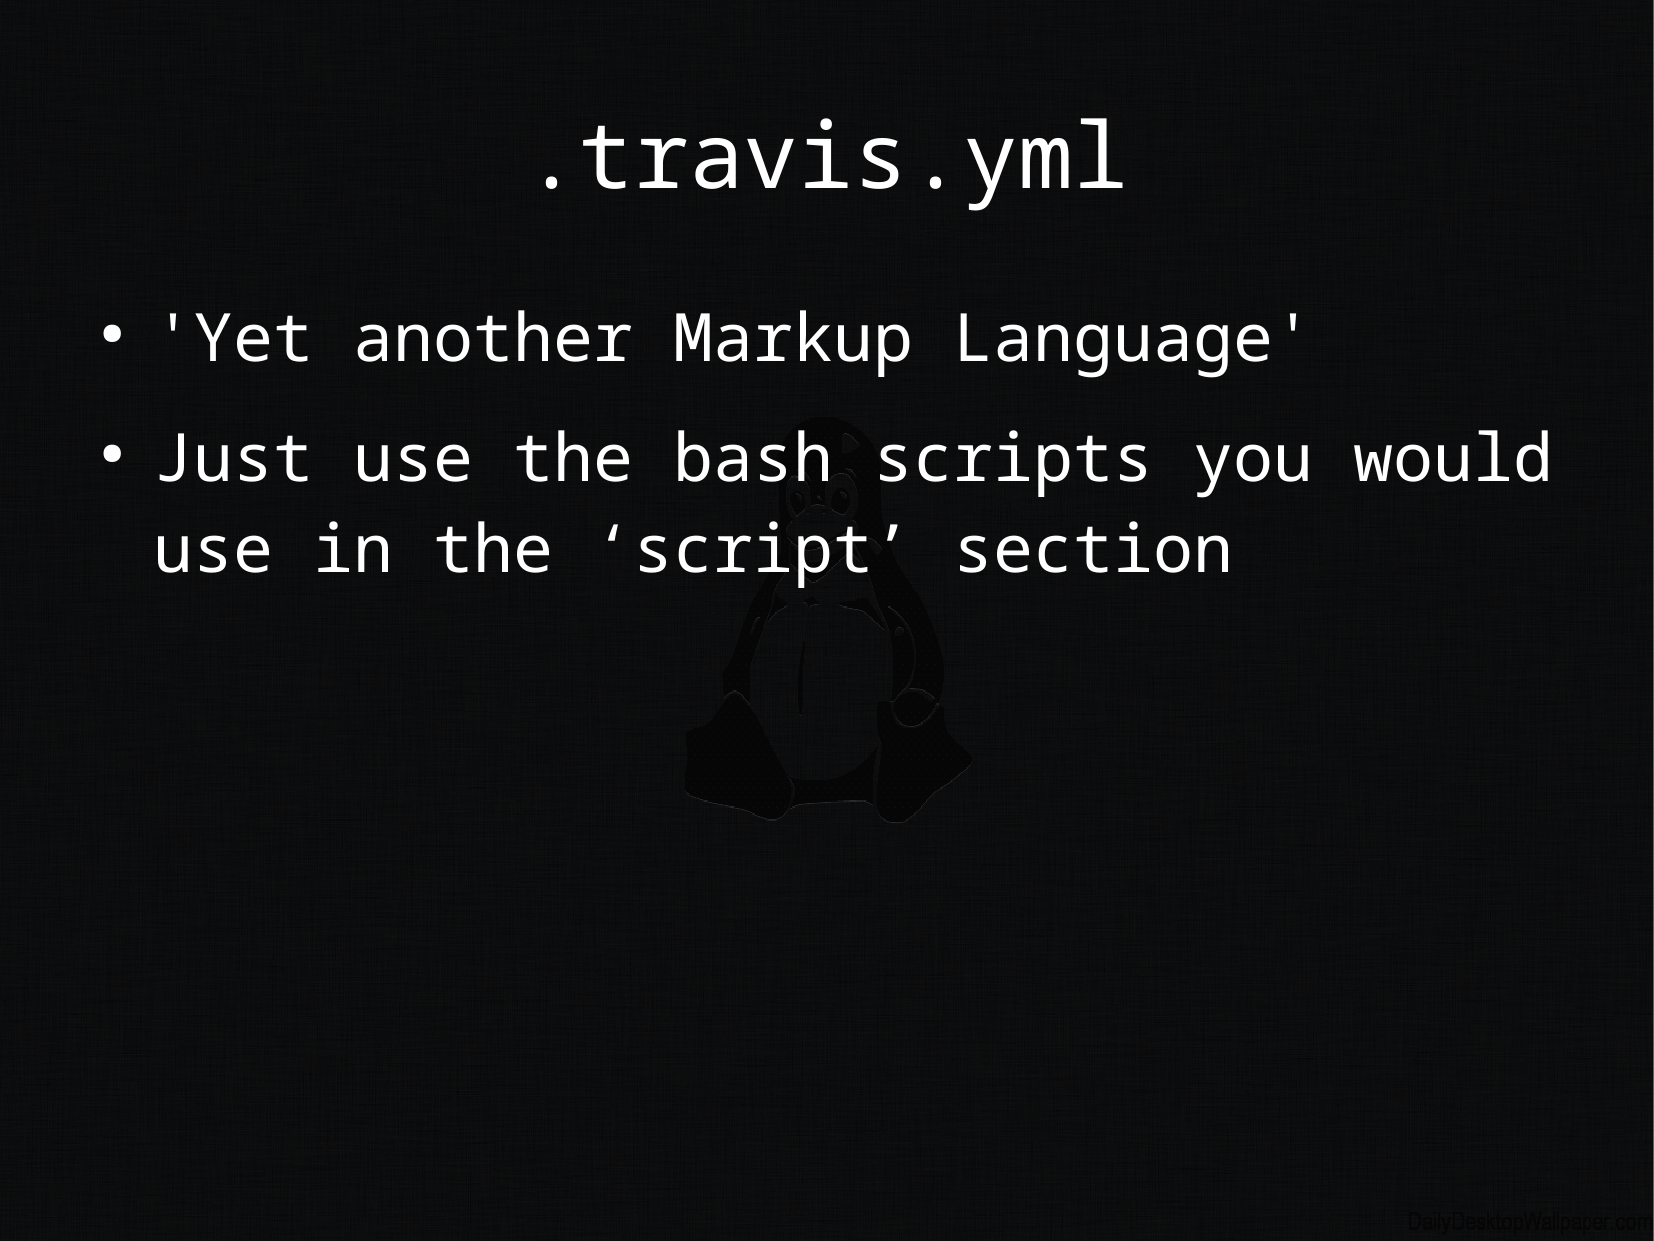

# .travis.yml
'Yet another Markup Language'
Just use the bash scripts you would use in the ‘script’ section